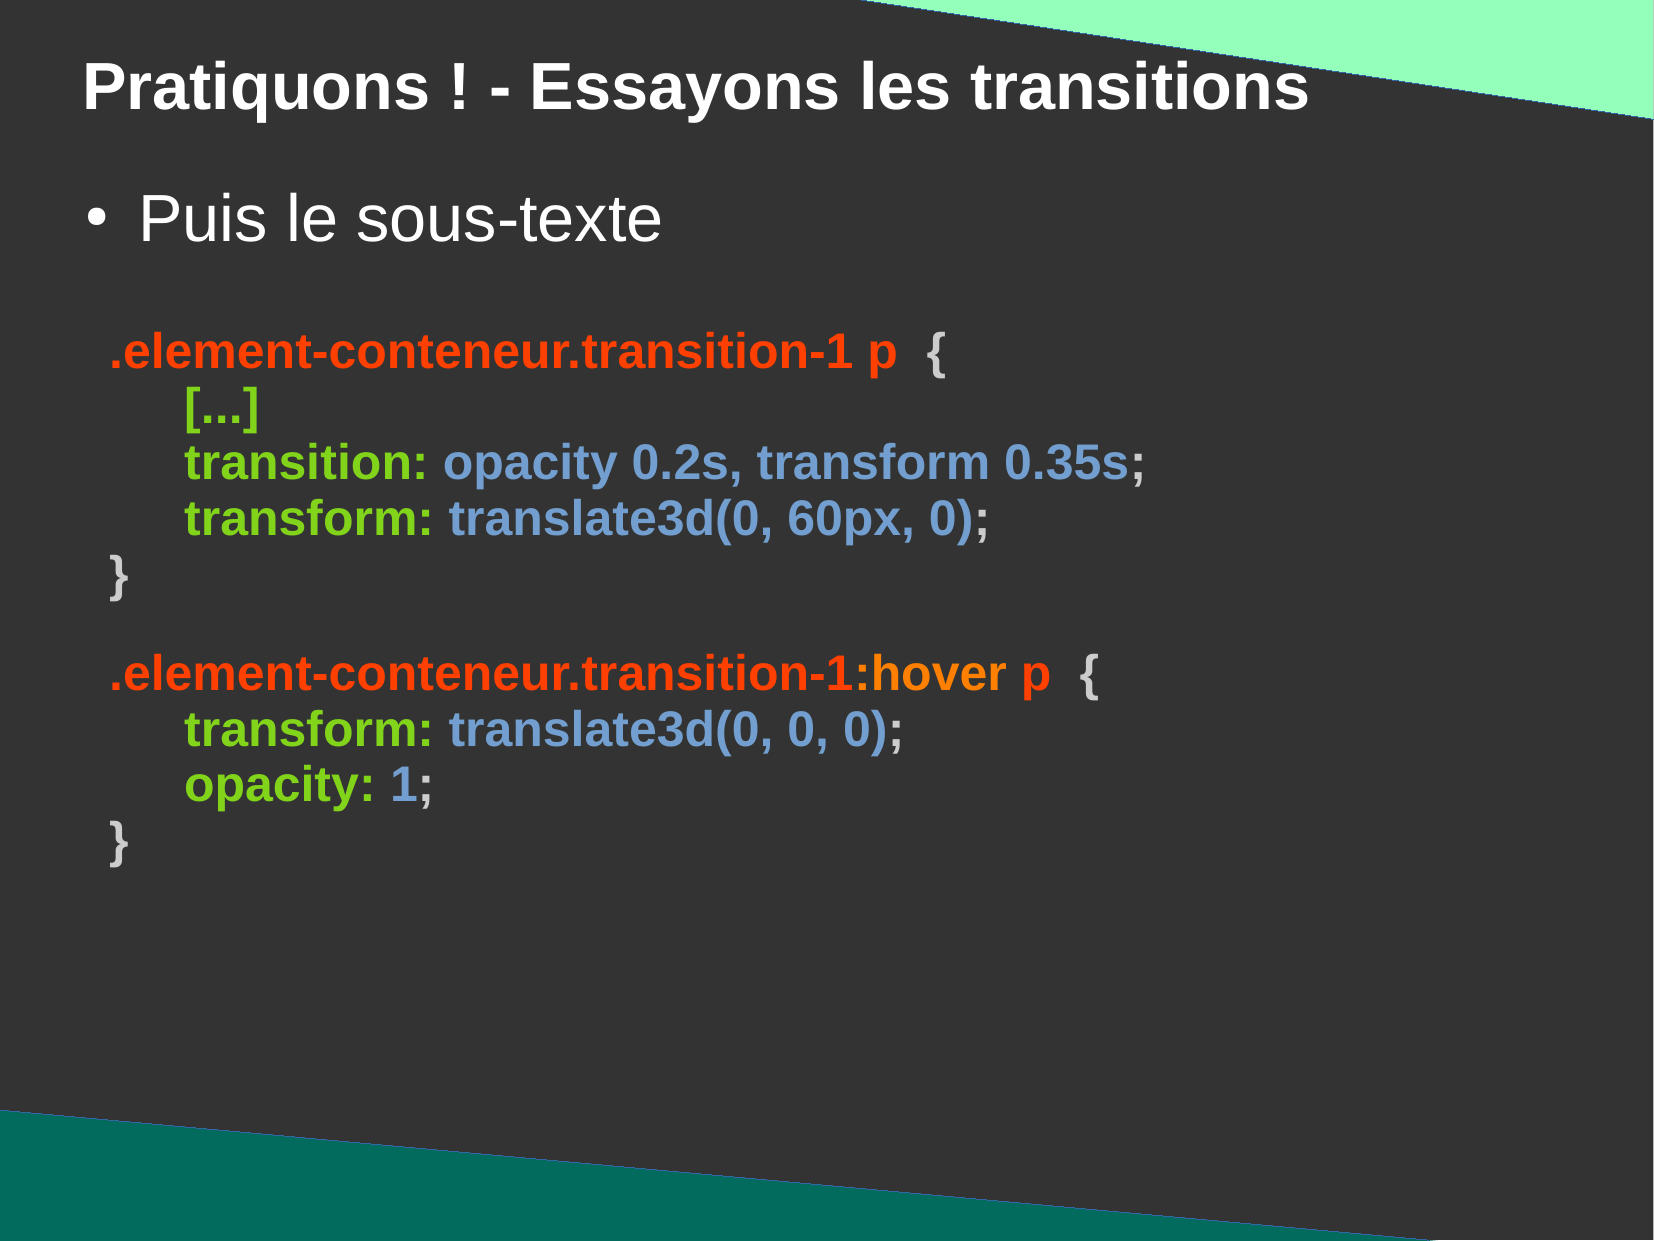

# Pratiquons ! - Essayons les transitions
Puis le sous-texte
.element-conteneur.transition-1 p {
	[...]
	transition: opacity 0.2s, transform 0.35s;
	transform: translate3d(0, 60px, 0);
}
.element-conteneur.transition-1:hover p {
	transform: translate3d(0, 0, 0);
	opacity: 1;
}